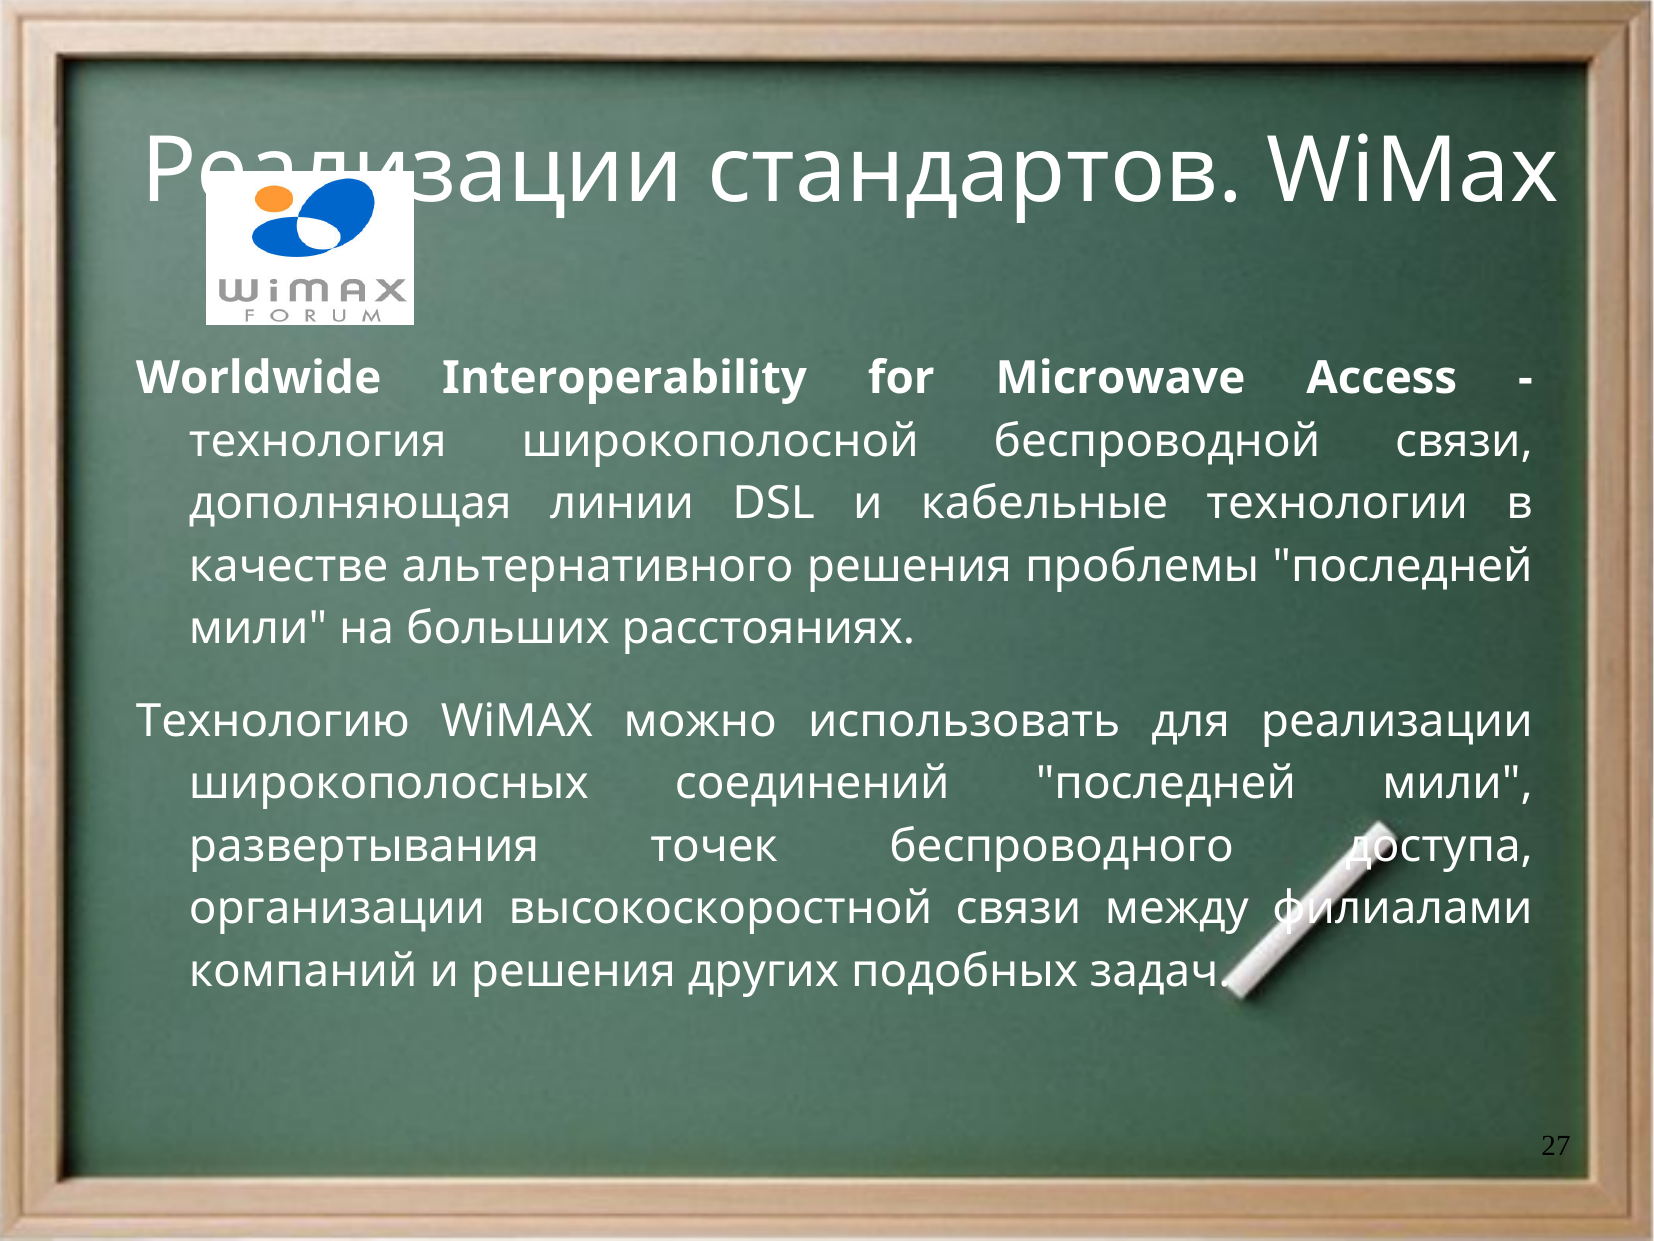

# Реализации стандартов. WiMax
Worldwide Interoperability for Microwave Access - технология широкополосной беспроводной связи, дополняющая линии DSL и кабельные технологии в качестве альтернативного решения проблемы "последней мили" на больших расстояниях.
Технологию WiMAX можно использовать для реализации широкополосных соединений "последней мили", развертывания точек беспроводного доступа, организации высокоскоростной связи между филиалами компаний и решения других подобных задач.
27